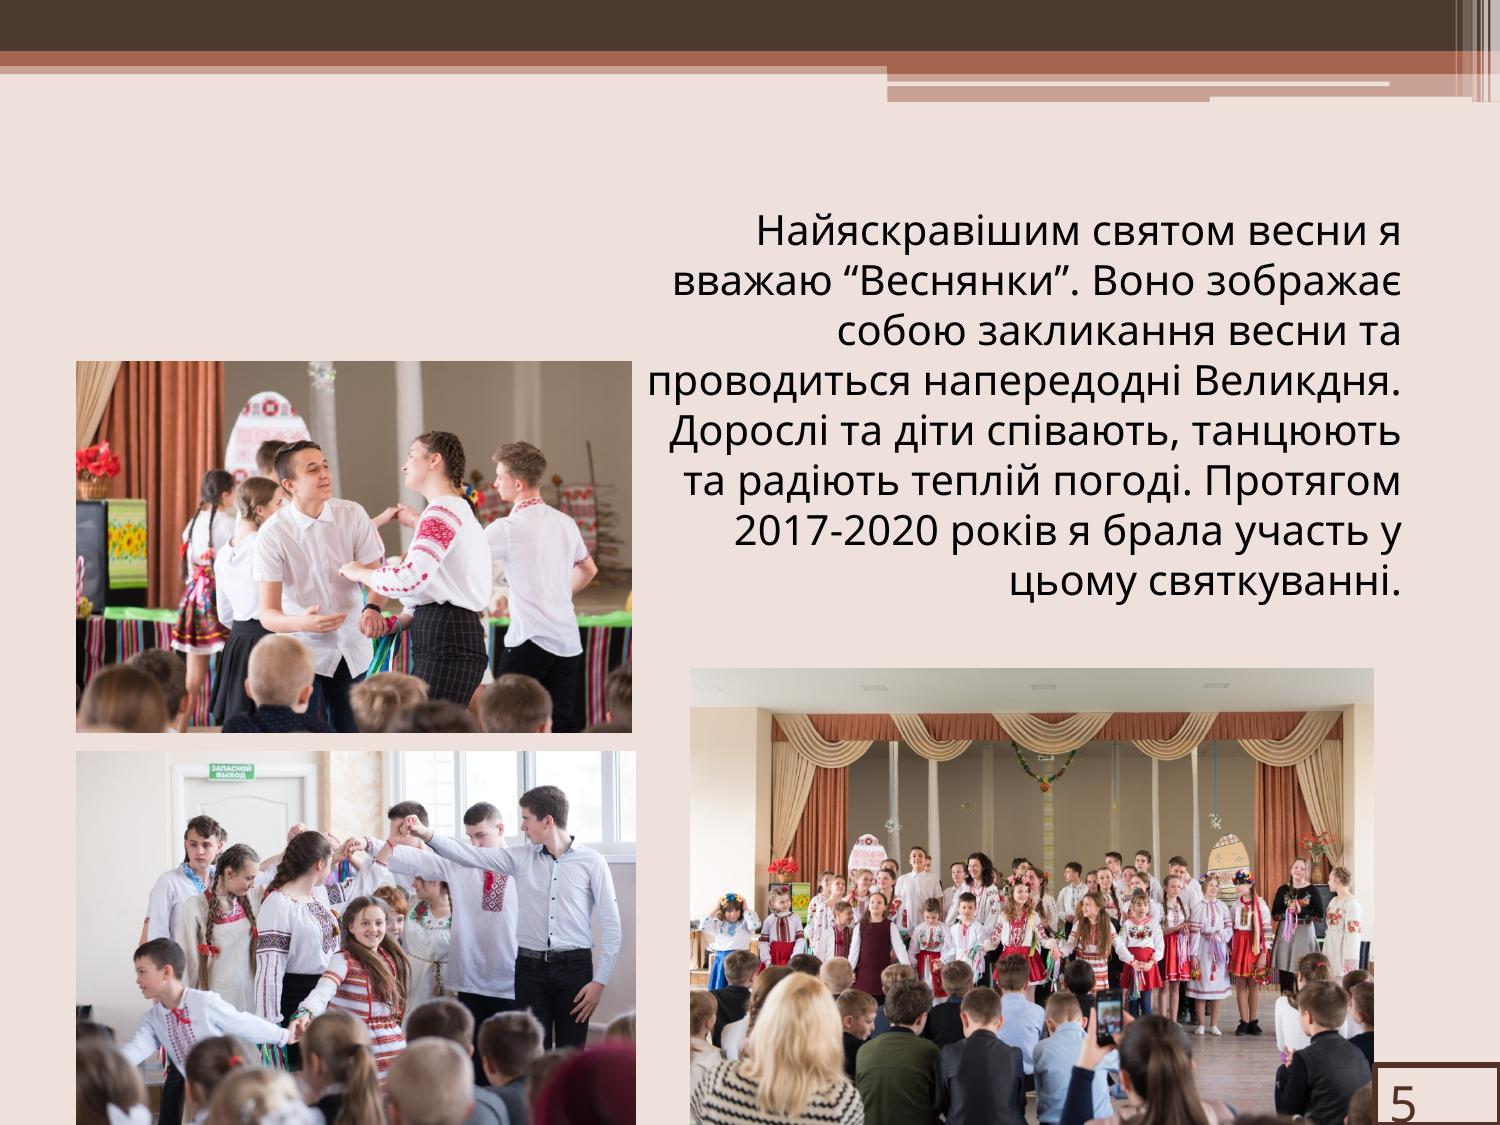

#
Найяскравішим святом весни я вважаю “Веснянки”. Воно зображає собою закликання весни та проводиться напередодні Великдня. Дорослі та діти співають, танцюють та радіють теплій погоді. Протягом 2017-2020 років я брала участь у цьому святкуванні.